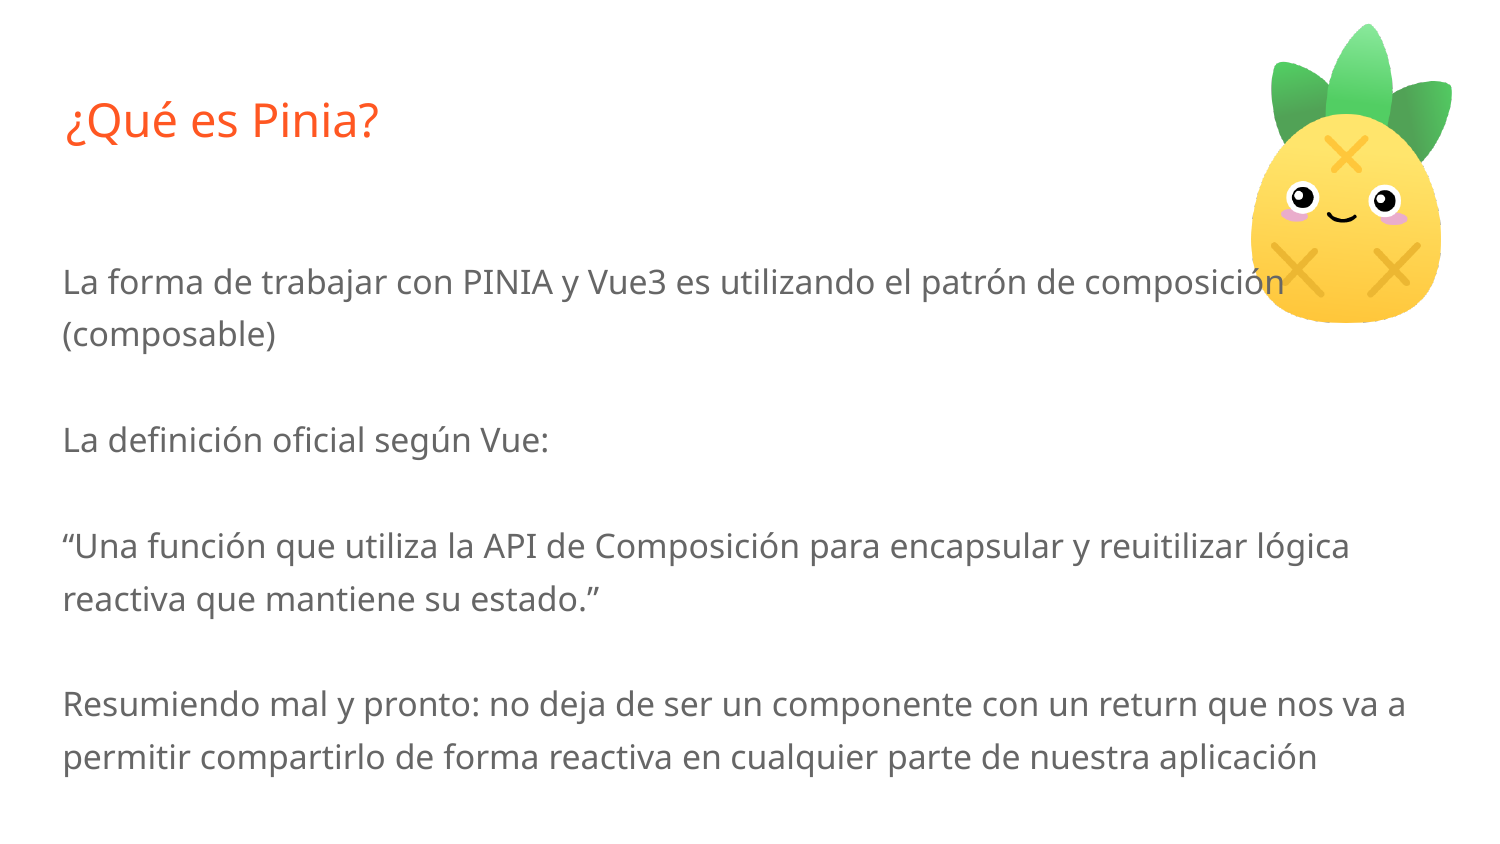

# ¿Qué es Pinia?
La forma de trabajar con PINIA y Vue3 es utilizando el patrón de composición (composable)
La definición oficial según Vue:
“Una función que utiliza la API de Composición para encapsular y reuitilizar lógica reactiva que mantiene su estado.”
Resumiendo mal y pronto: no deja de ser un componente con un return que nos va a permitir compartirlo de forma reactiva en cualquier parte de nuestra aplicación